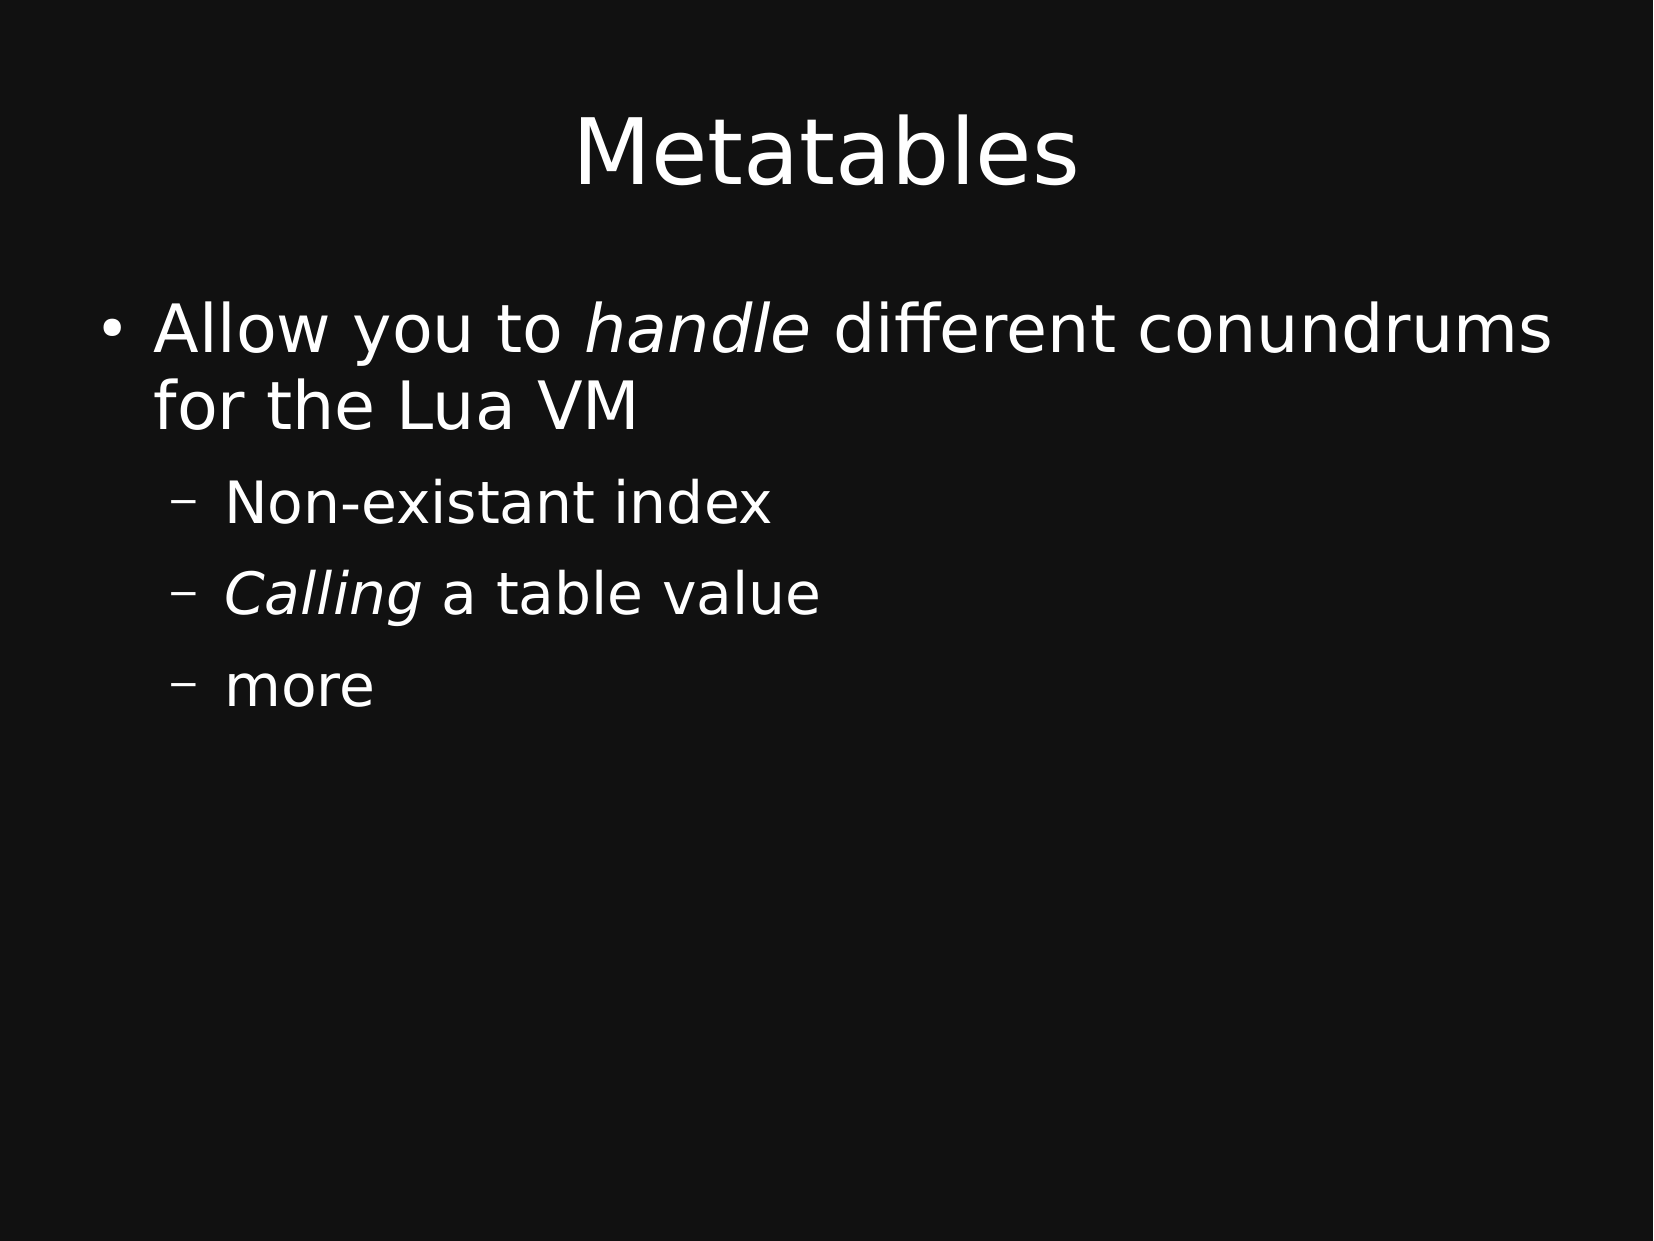

# Metatables
Allow you to handle different conundrums for the Lua VM
Non-existant index
Calling a table value
more